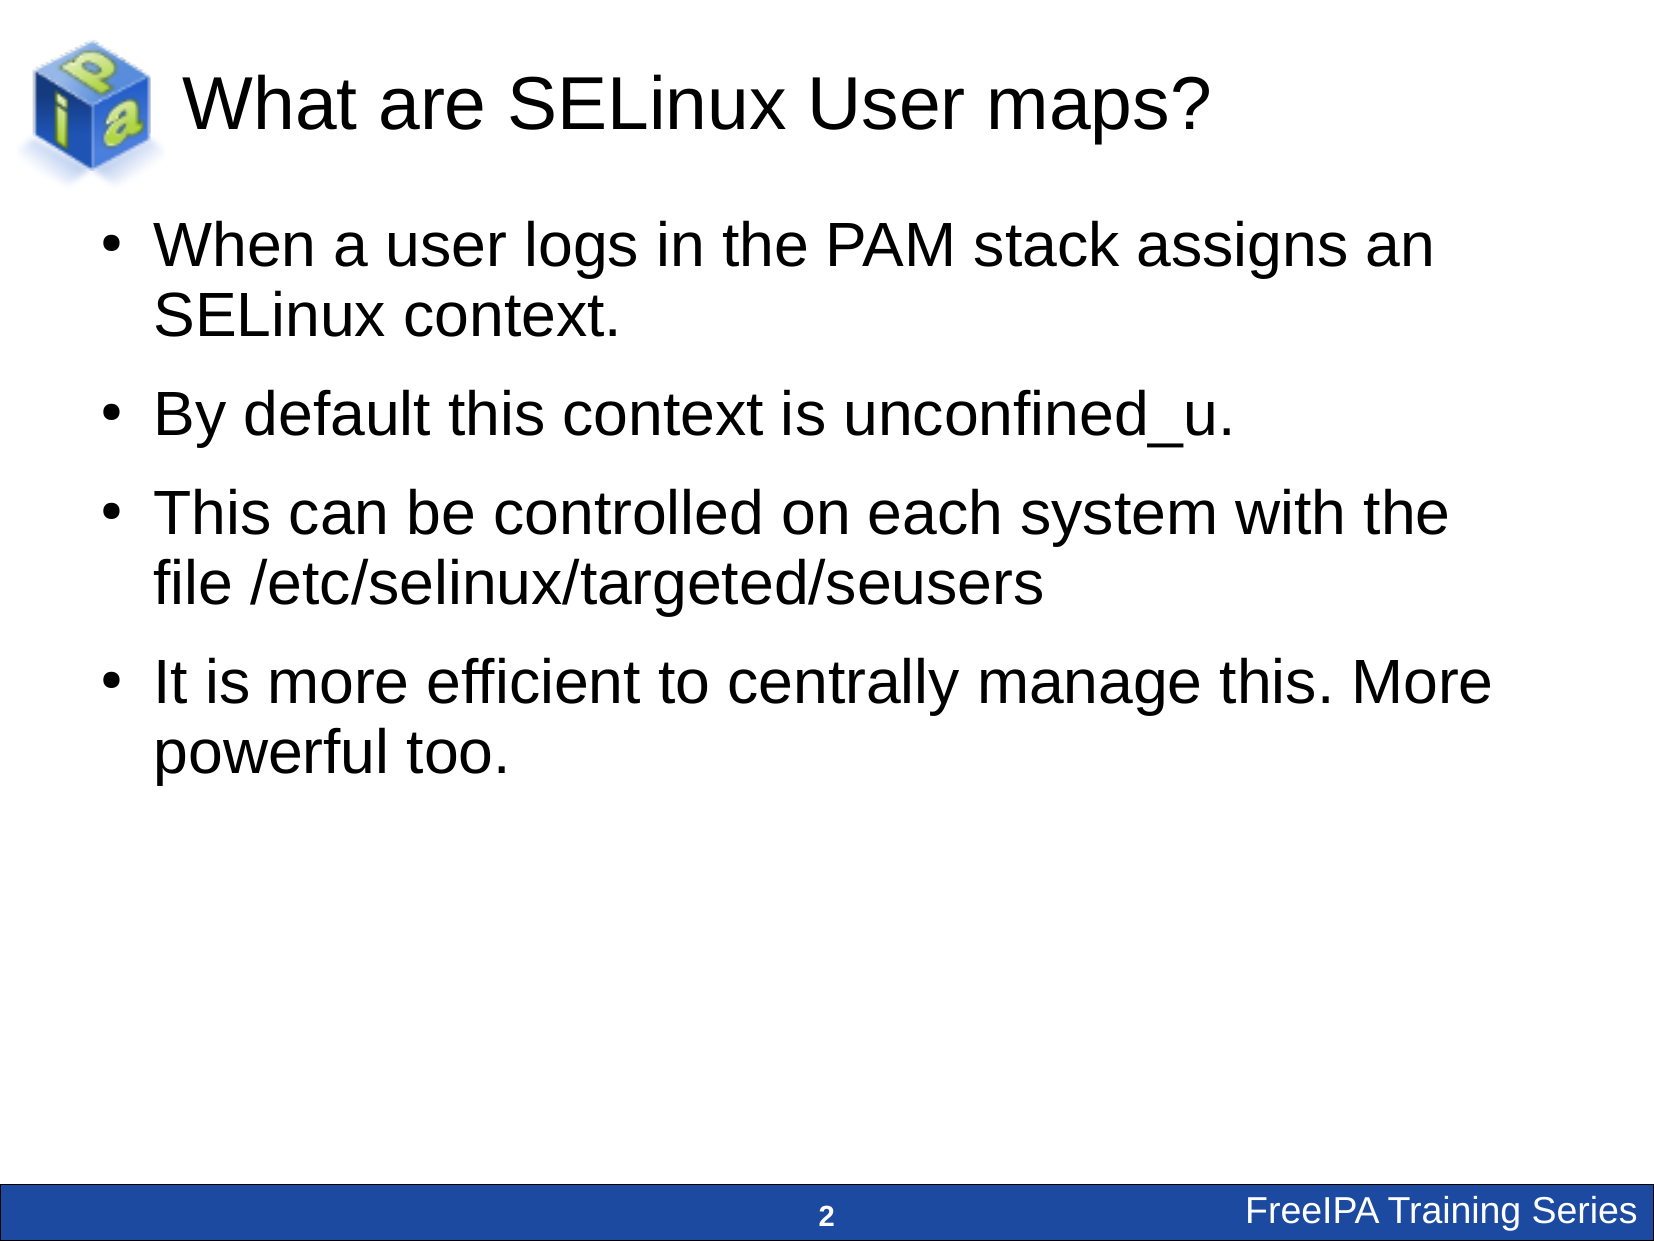

# What are SELinux User maps?
When a user logs in the PAM stack assigns an SELinux context.
By default this context is unconfined_u.
This can be controlled on each system with the file /etc/selinux/targeted/seusers
It is more efficient to centrally manage this. More powerful too.
2